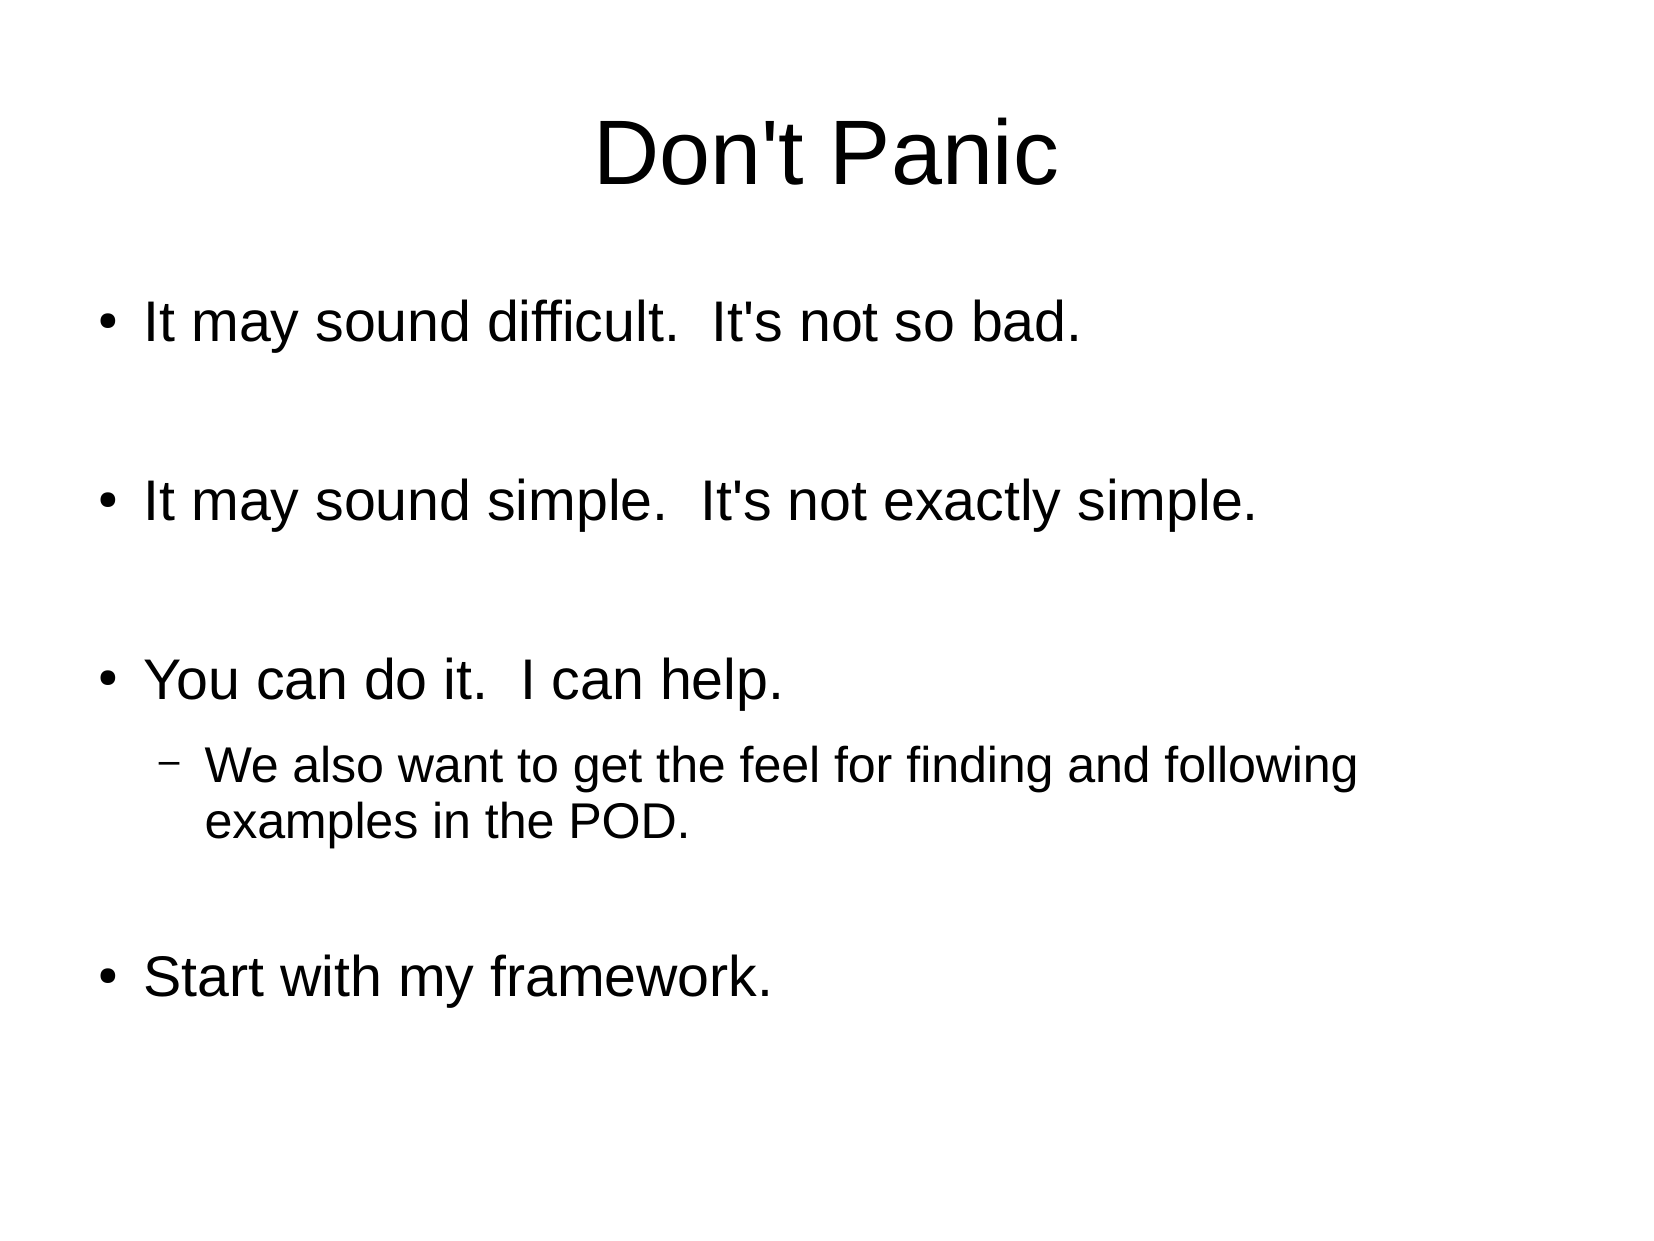

# Don't Panic
It may sound difficult. It's not so bad.
It may sound simple. It's not exactly simple.
You can do it. I can help.
We also want to get the feel for finding and following examples in the POD.
Start with my framework.